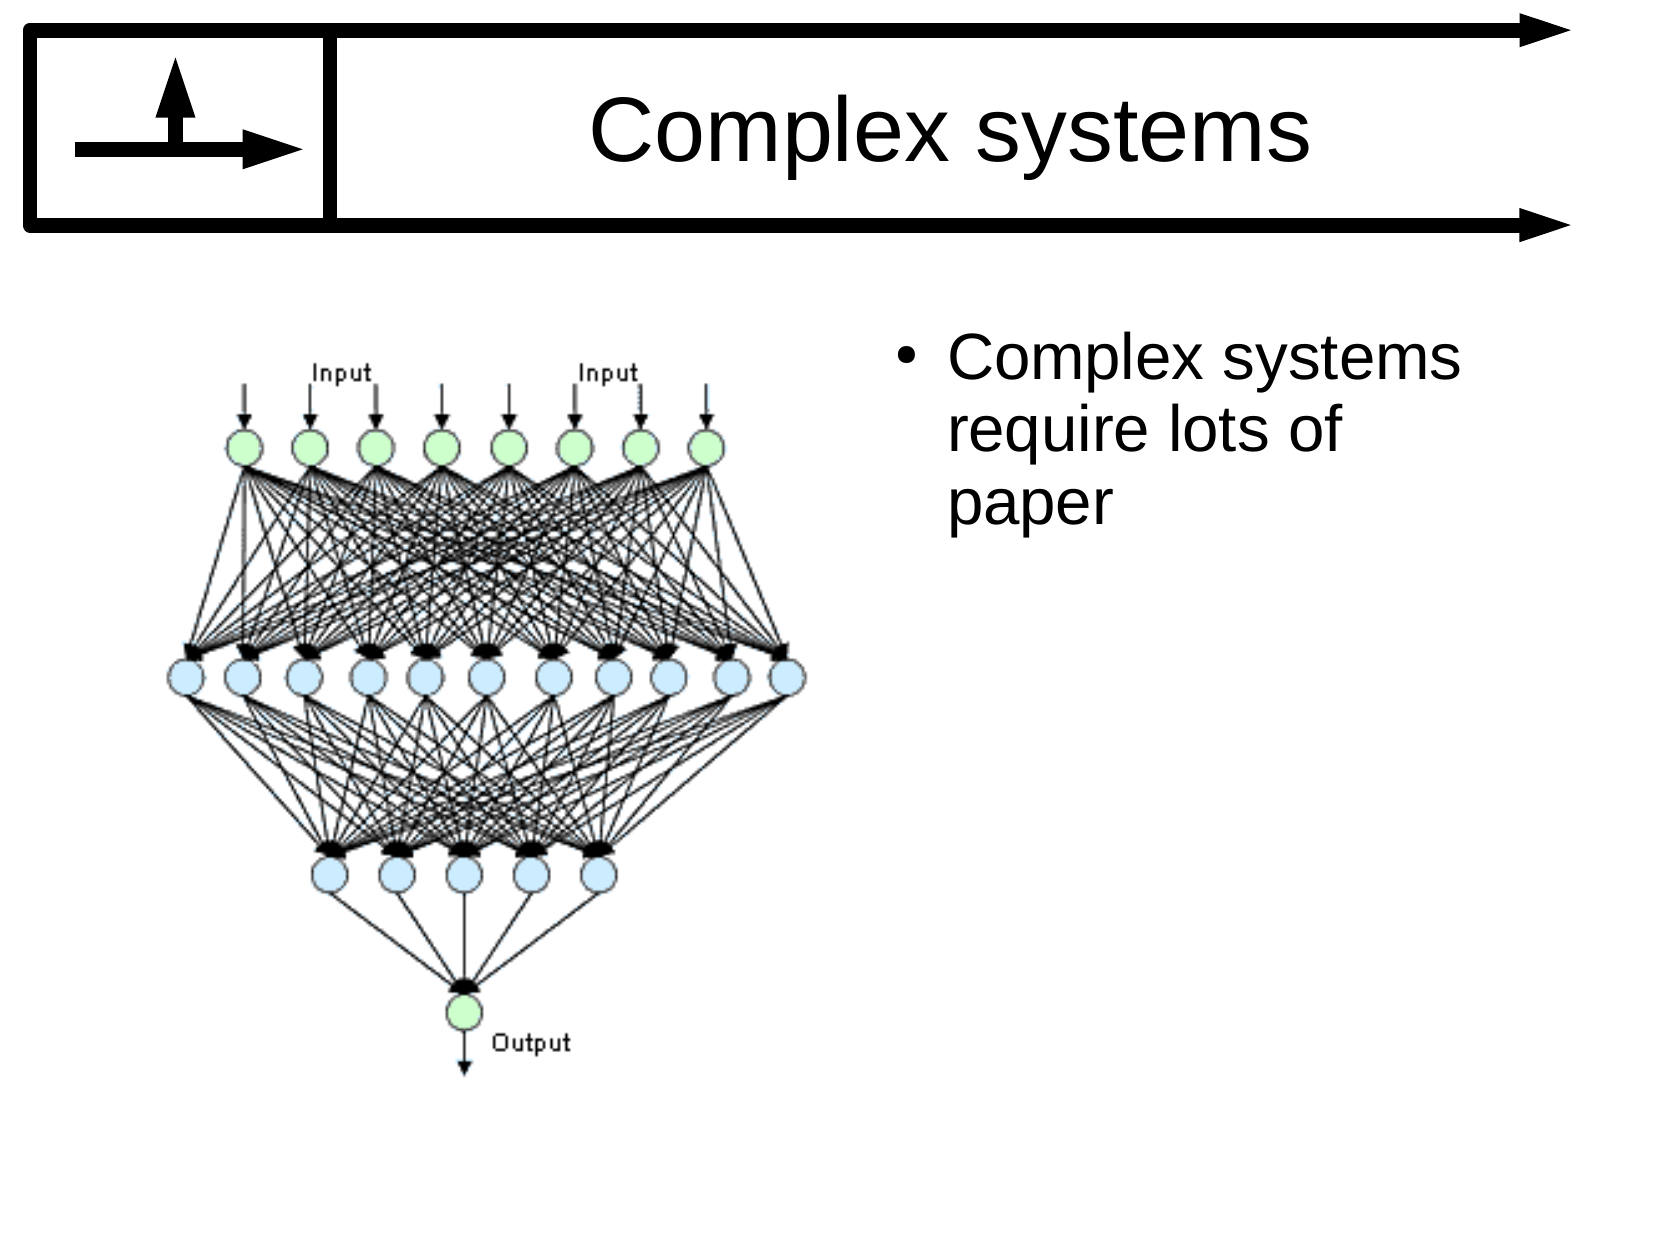

# Complex systems
Complex systems require lots of paper